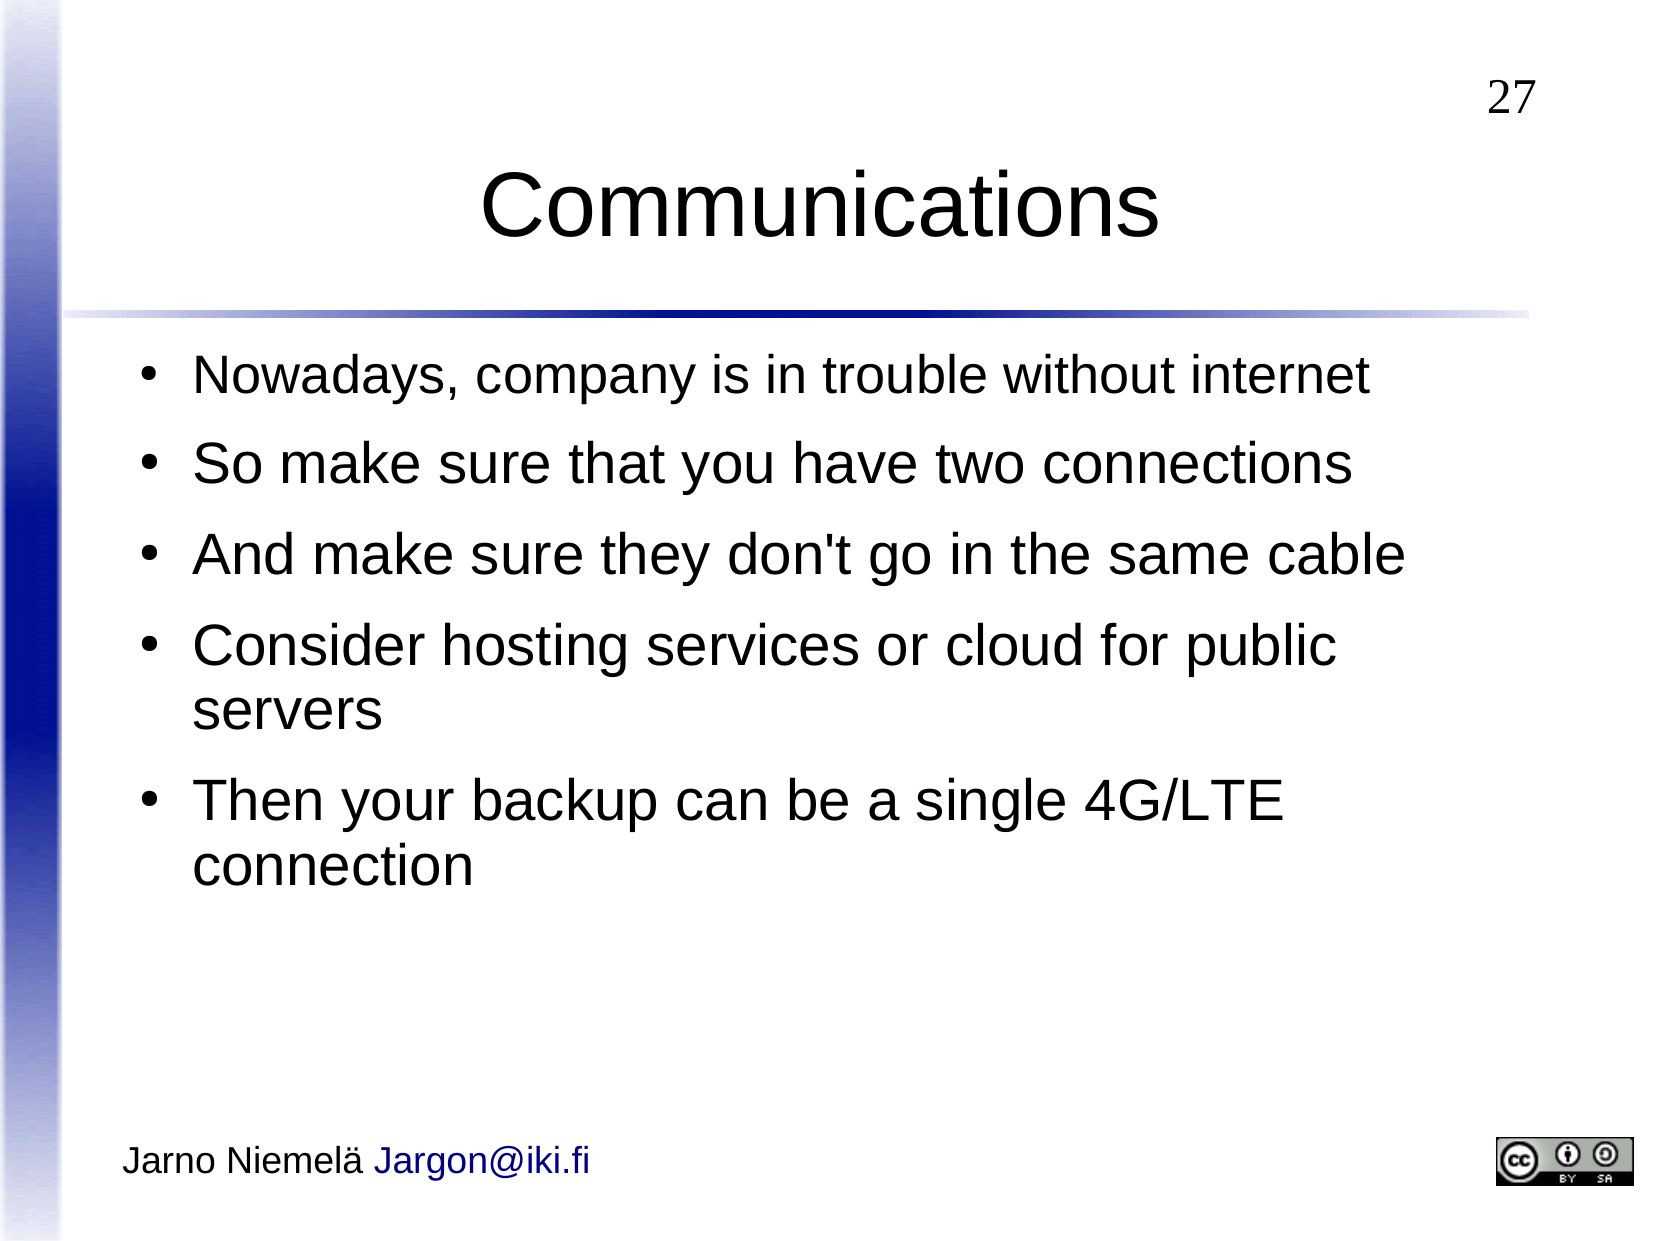

# Communications
Nowadays, company is in trouble without internet
So make sure that you have two connections
And make sure they don't go in the same cable
Consider hosting services or cloud for public servers
Then your backup can be a single 4G/LTE connection